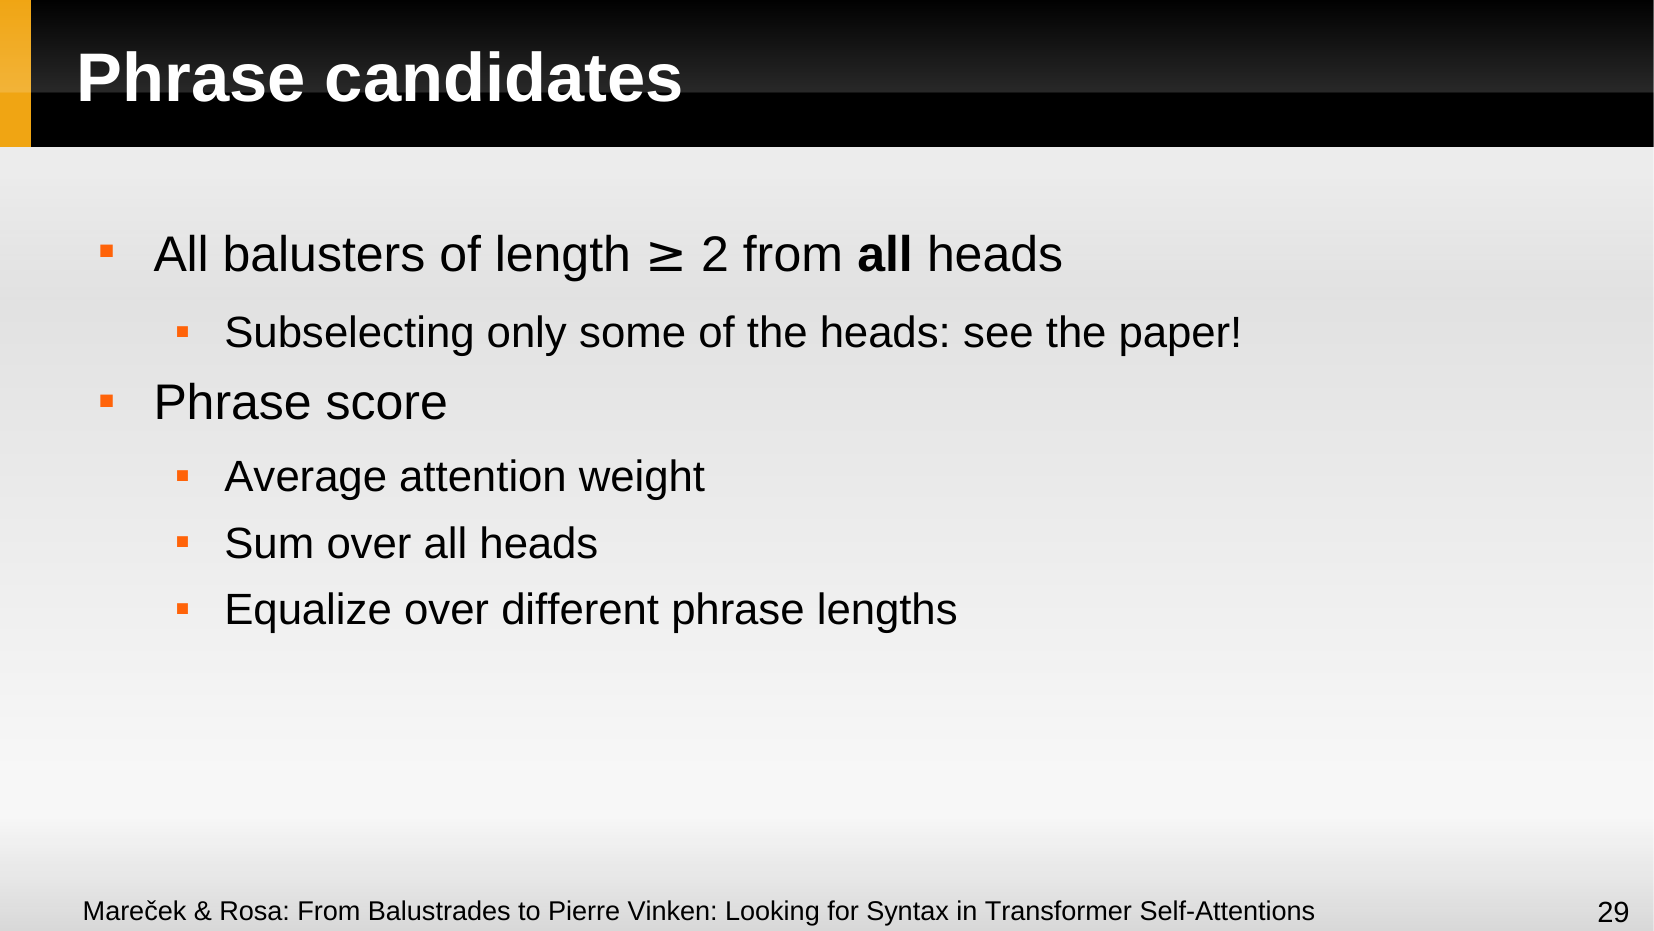

# Phrase candidates
All balusters of length ≥ 2 from all heads
Subselecting only some of the heads: see the paper!
Phrase score
Average attention weight
Sum over all heads
Equalize over different phrase lengths
Mareček & Rosa: From Balustrades to Pierre Vinken: Looking for Syntax in Transformer Self-Attentions
29